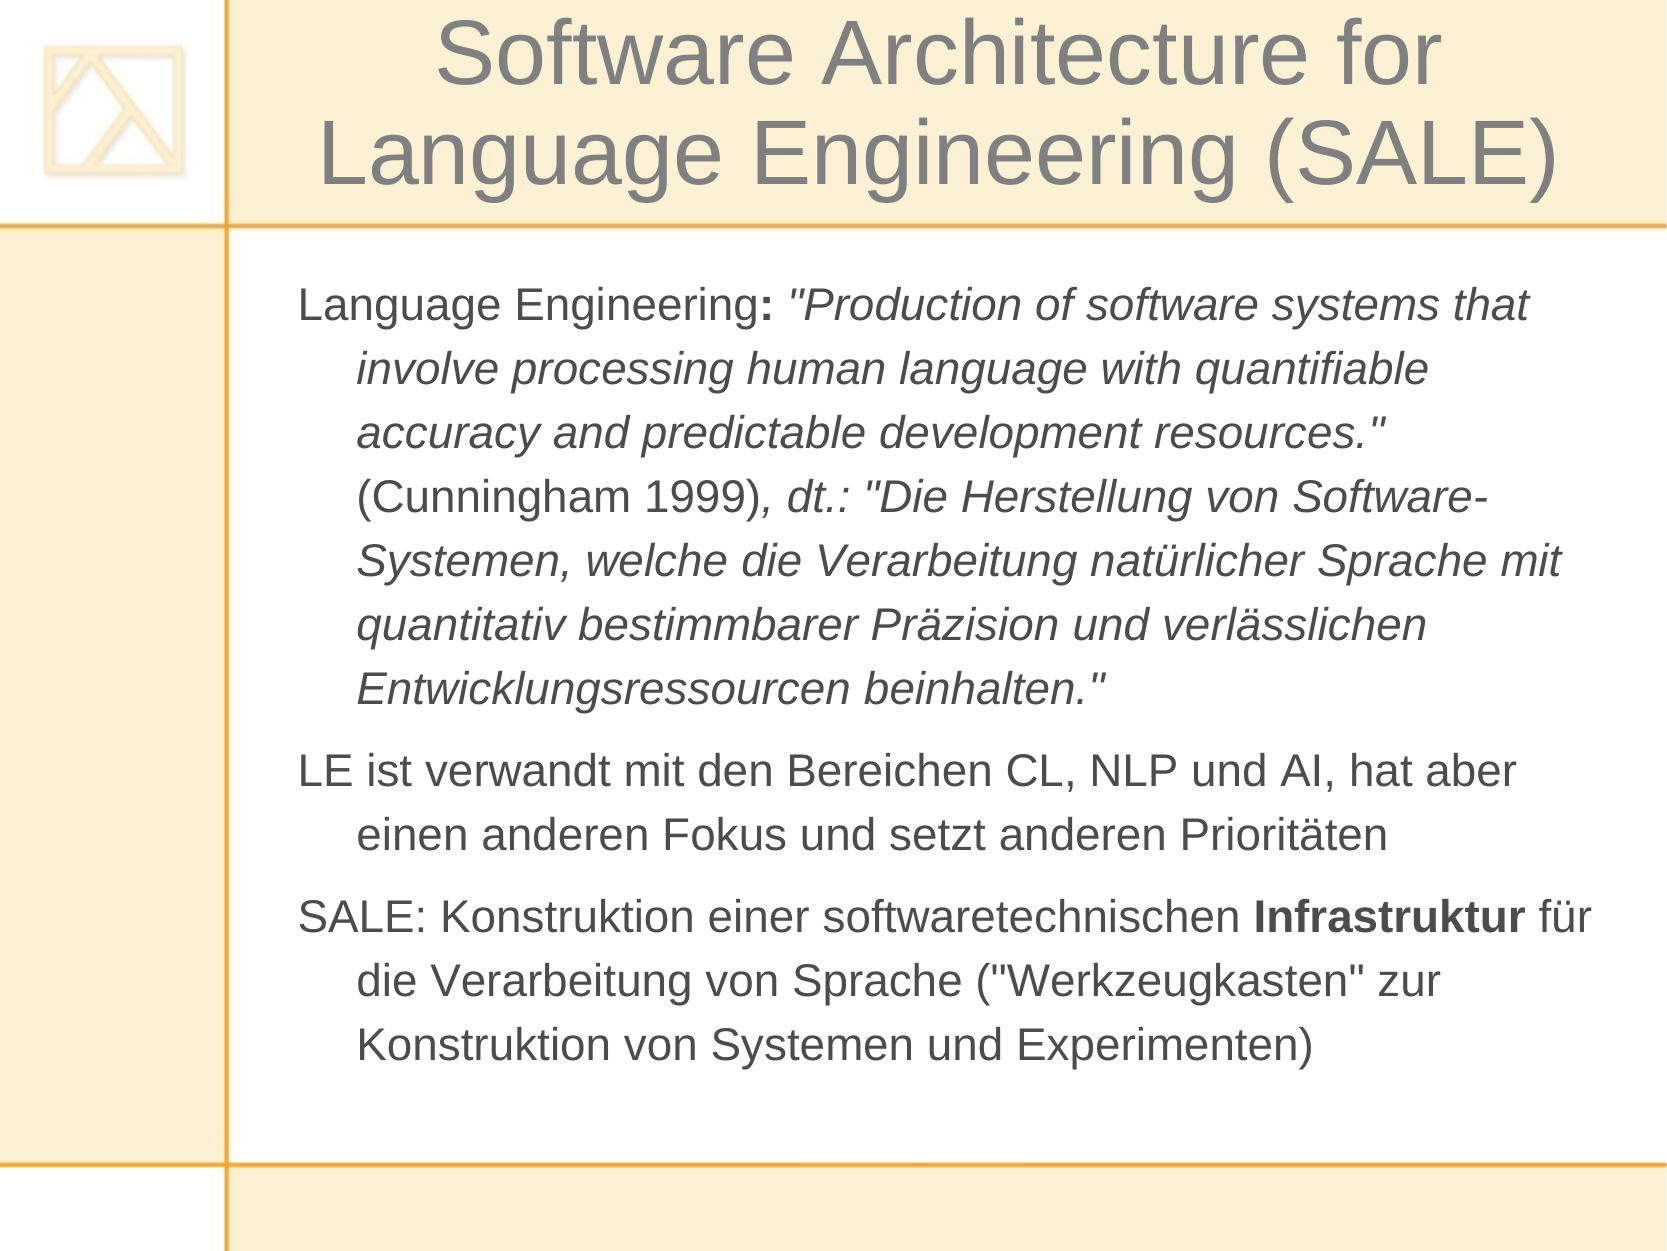

# Software Architecture for Language Engineering (SALE)
Language Engineering: "Production of software systems that involve processing human language with quantifiable accuracy and predictable development resources." (Cunningham 1999), dt.: "Die Herstellung von Software-Systemen, welche die Verarbeitung natürlicher Sprache mit quantitativ bestimmbarer Präzision und verlässlichen Entwicklungsressourcen beinhalten."
LE ist verwandt mit den Bereichen CL, NLP und AI, hat aber einen anderen Fokus und setzt anderen Prioritäten
SALE: Konstruktion einer softwaretechnischen Infrastruktur für die Verarbeitung von Sprache ("Werkzeugkasten" zur Konstruktion von Systemen und Experimenten)